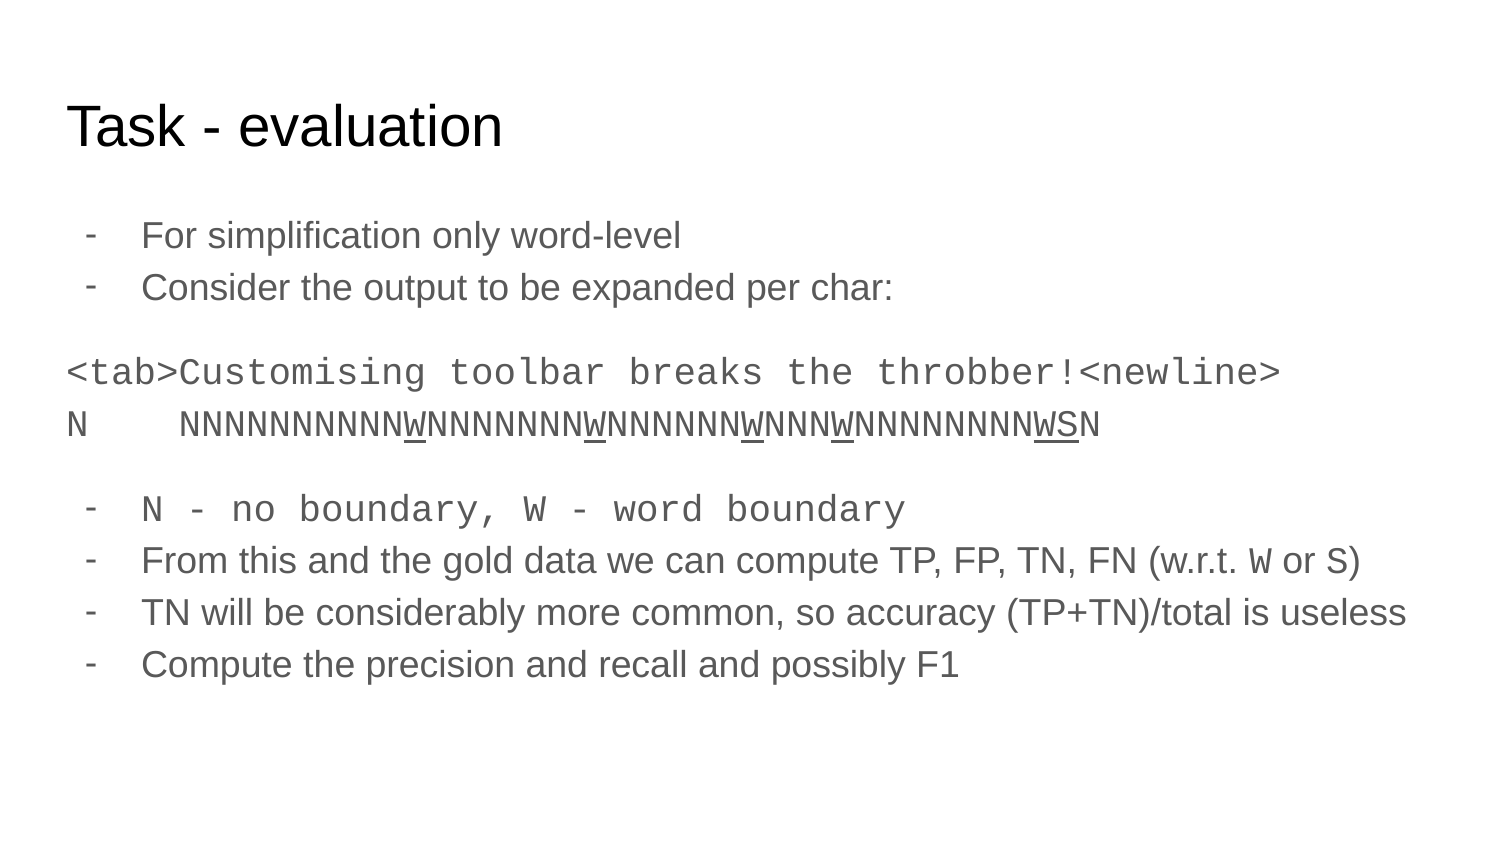

# Task - evaluation
For simplification only word-level
Consider the output to be expanded per char:
<tab>Customising toolbar breaks the throbber!<newline>
N NNNNNNNNNNWNNNNNNNWNNNNNNWNNNWNNNNNNNNWSN
N - no boundary, W - word boundary
From this and the gold data we can compute TP, FP, TN, FN (w.r.t. W or S)
TN will be considerably more common, so accuracy (TP+TN)/total is useless
Compute the precision and recall and possibly F1